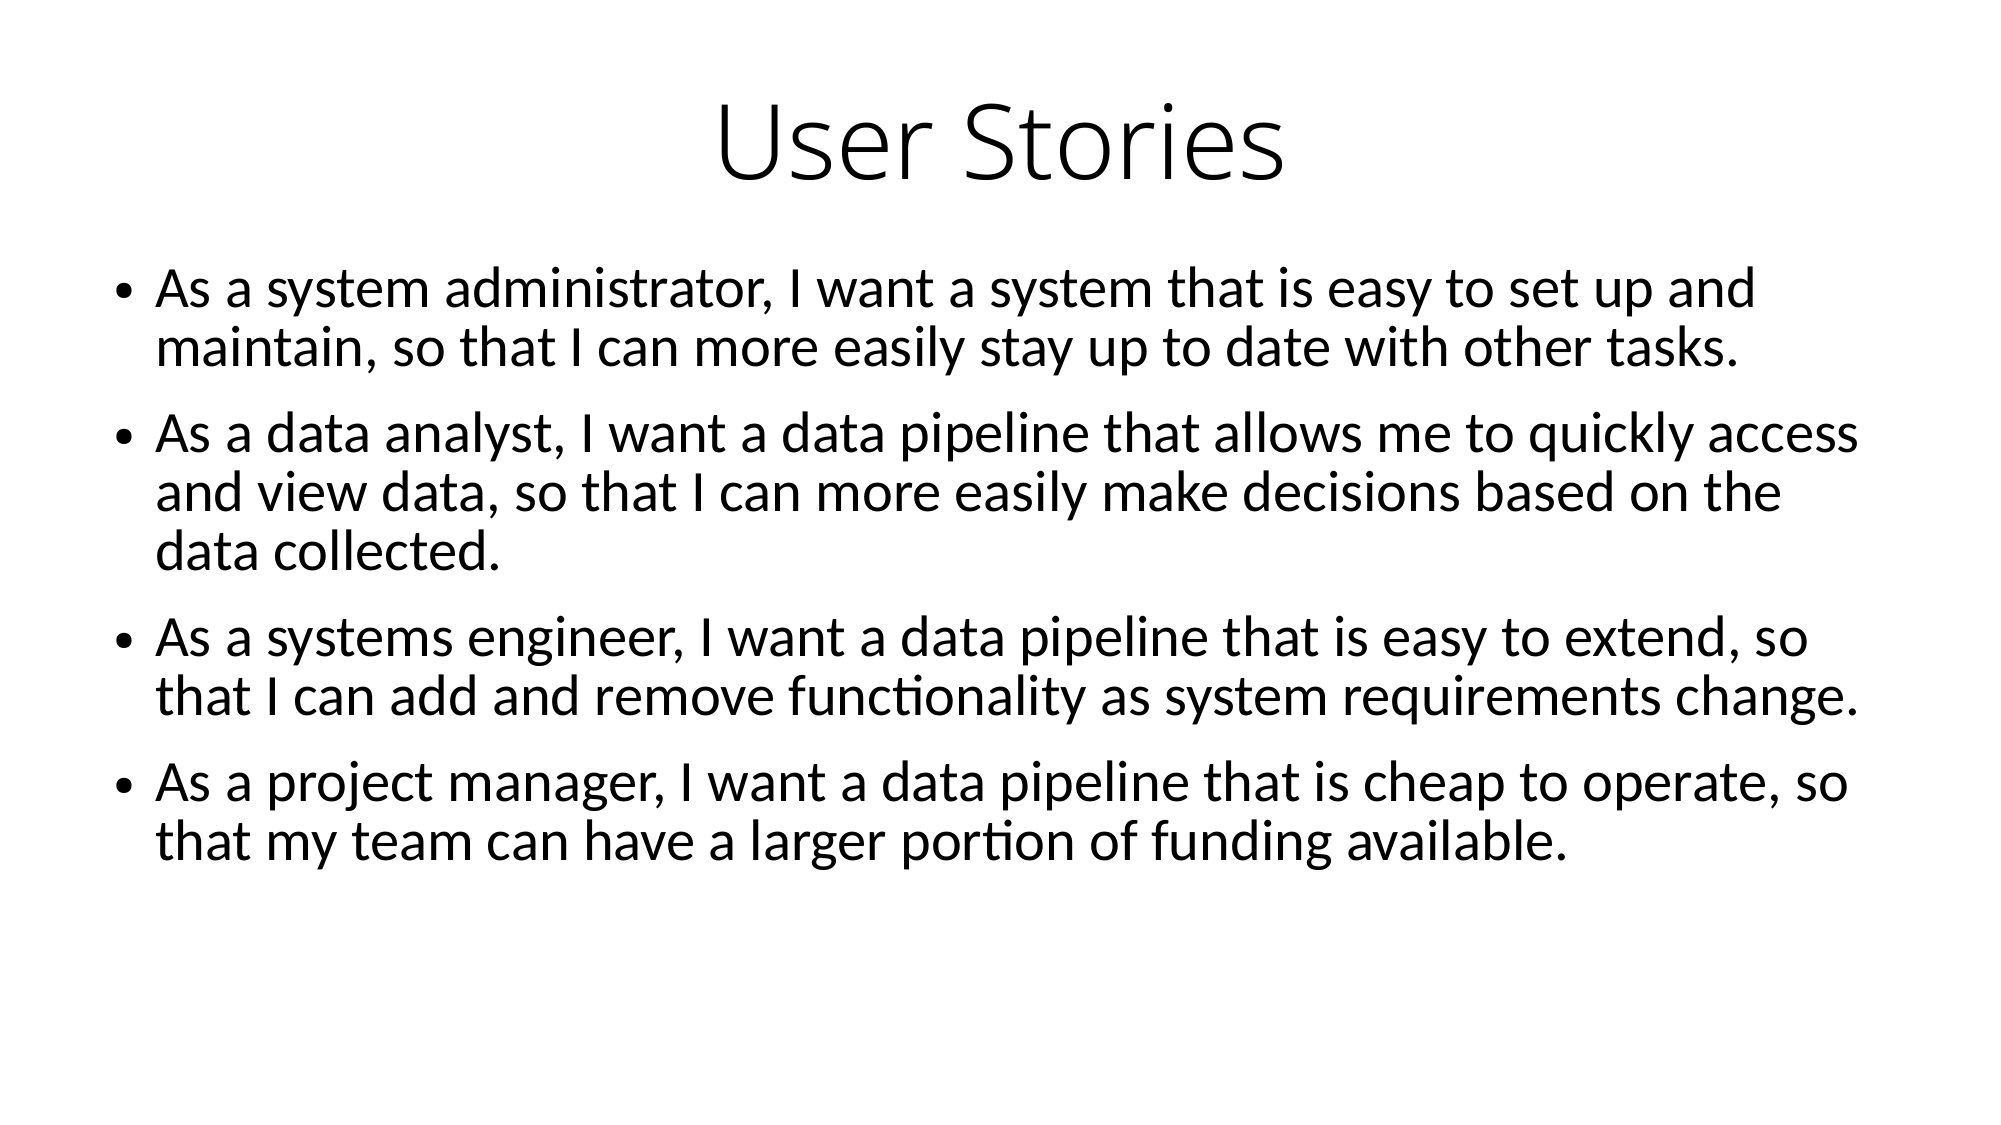

# User Stories
As a system administrator, I want a system that is easy to set up and maintain, so that I can more easily stay up to date with other tasks.
As a data analyst, I want a data pipeline that allows me to quickly access and view data, so that I can more easily make decisions based on the data collected.
As a systems engineer, I want a data pipeline that is easy to extend, so that I can add and remove functionality as system requirements change.
As a project manager, I want a data pipeline that is cheap to operate, so that my team can have a larger portion of funding available.